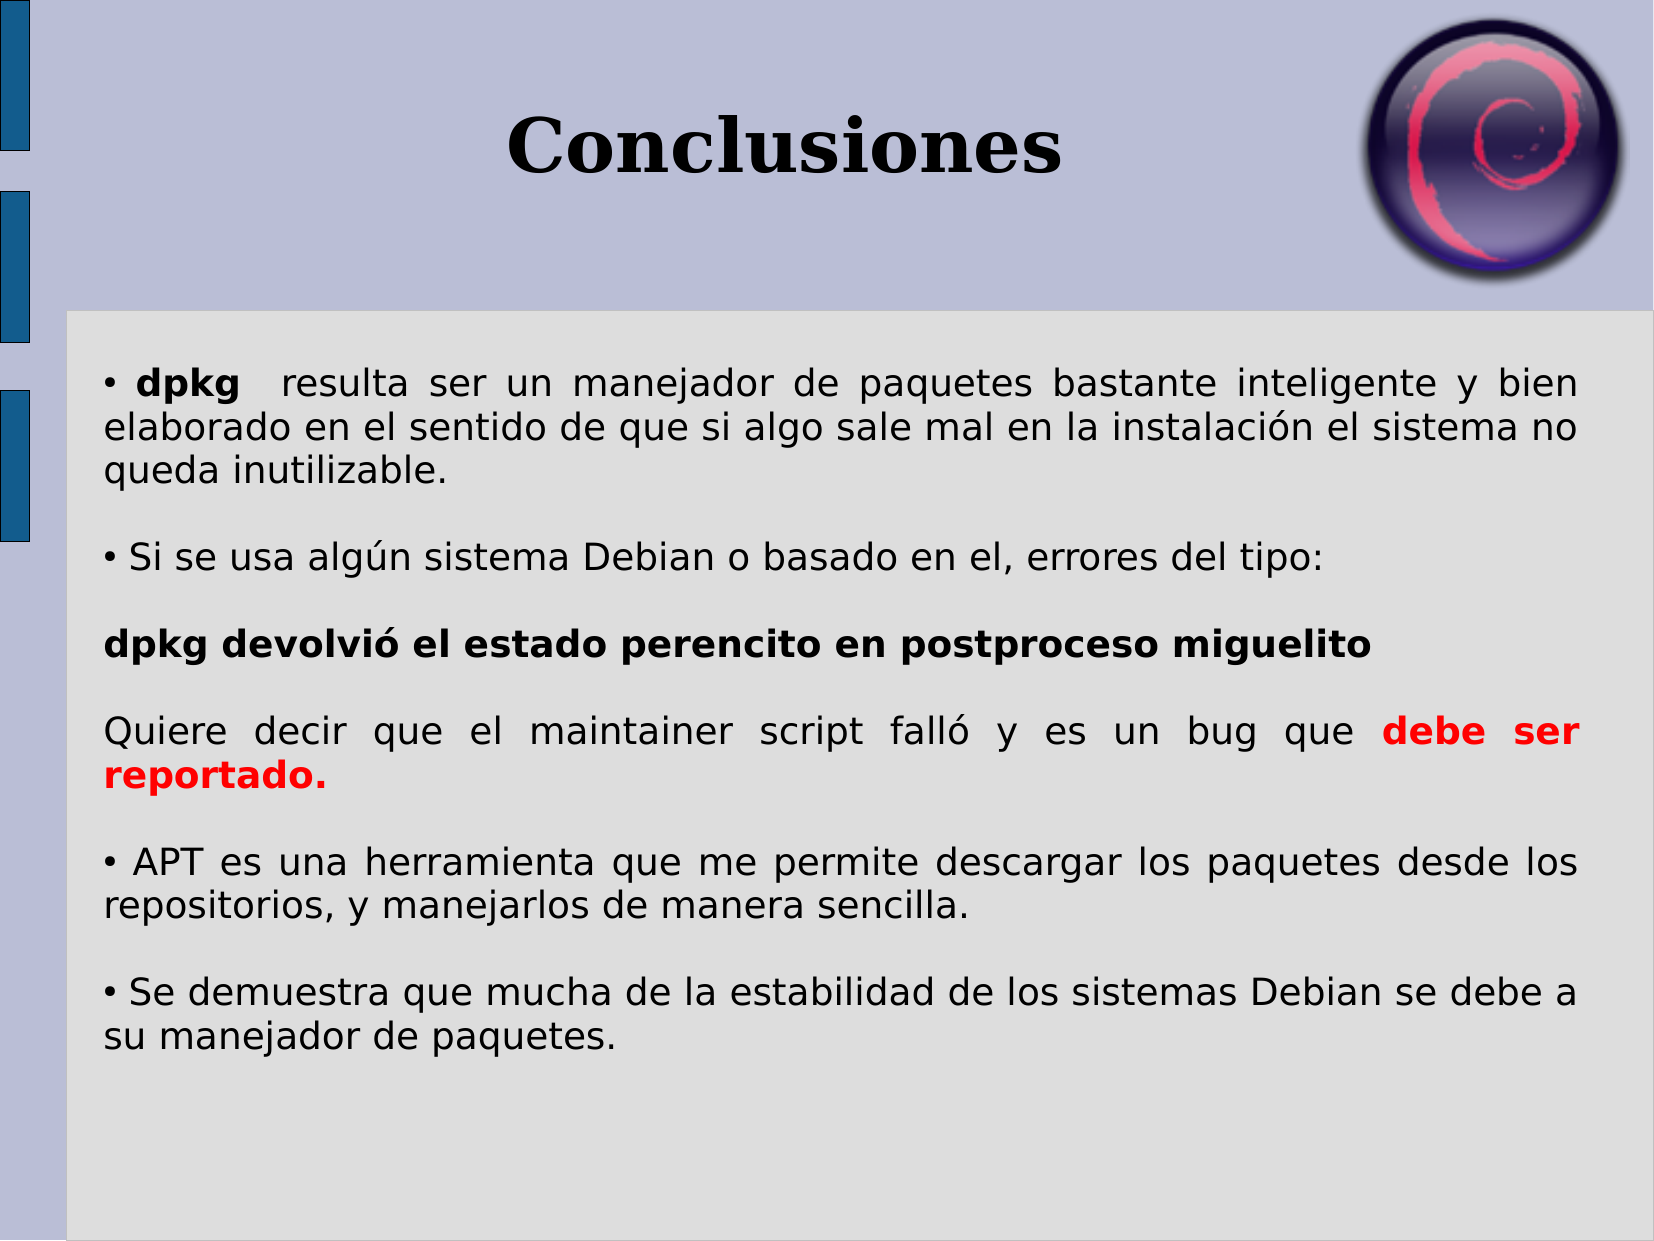

Conclusiones
 dpkg resulta ser un manejador de paquetes bastante inteligente y bien elaborado en el sentido de que si algo sale mal en la instalación el sistema no queda inutilizable.
 Si se usa algún sistema Debian o basado en el, errores del tipo:
dpkg devolvió el estado perencito en postproceso miguelito
Quiere decir que el maintainer script falló y es un bug que debe ser reportado.
 APT es una herramienta que me permite descargar los paquetes desde los repositorios, y manejarlos de manera sencilla.
 Se demuestra que mucha de la estabilidad de los sistemas Debian se debe a su manejador de paquetes.